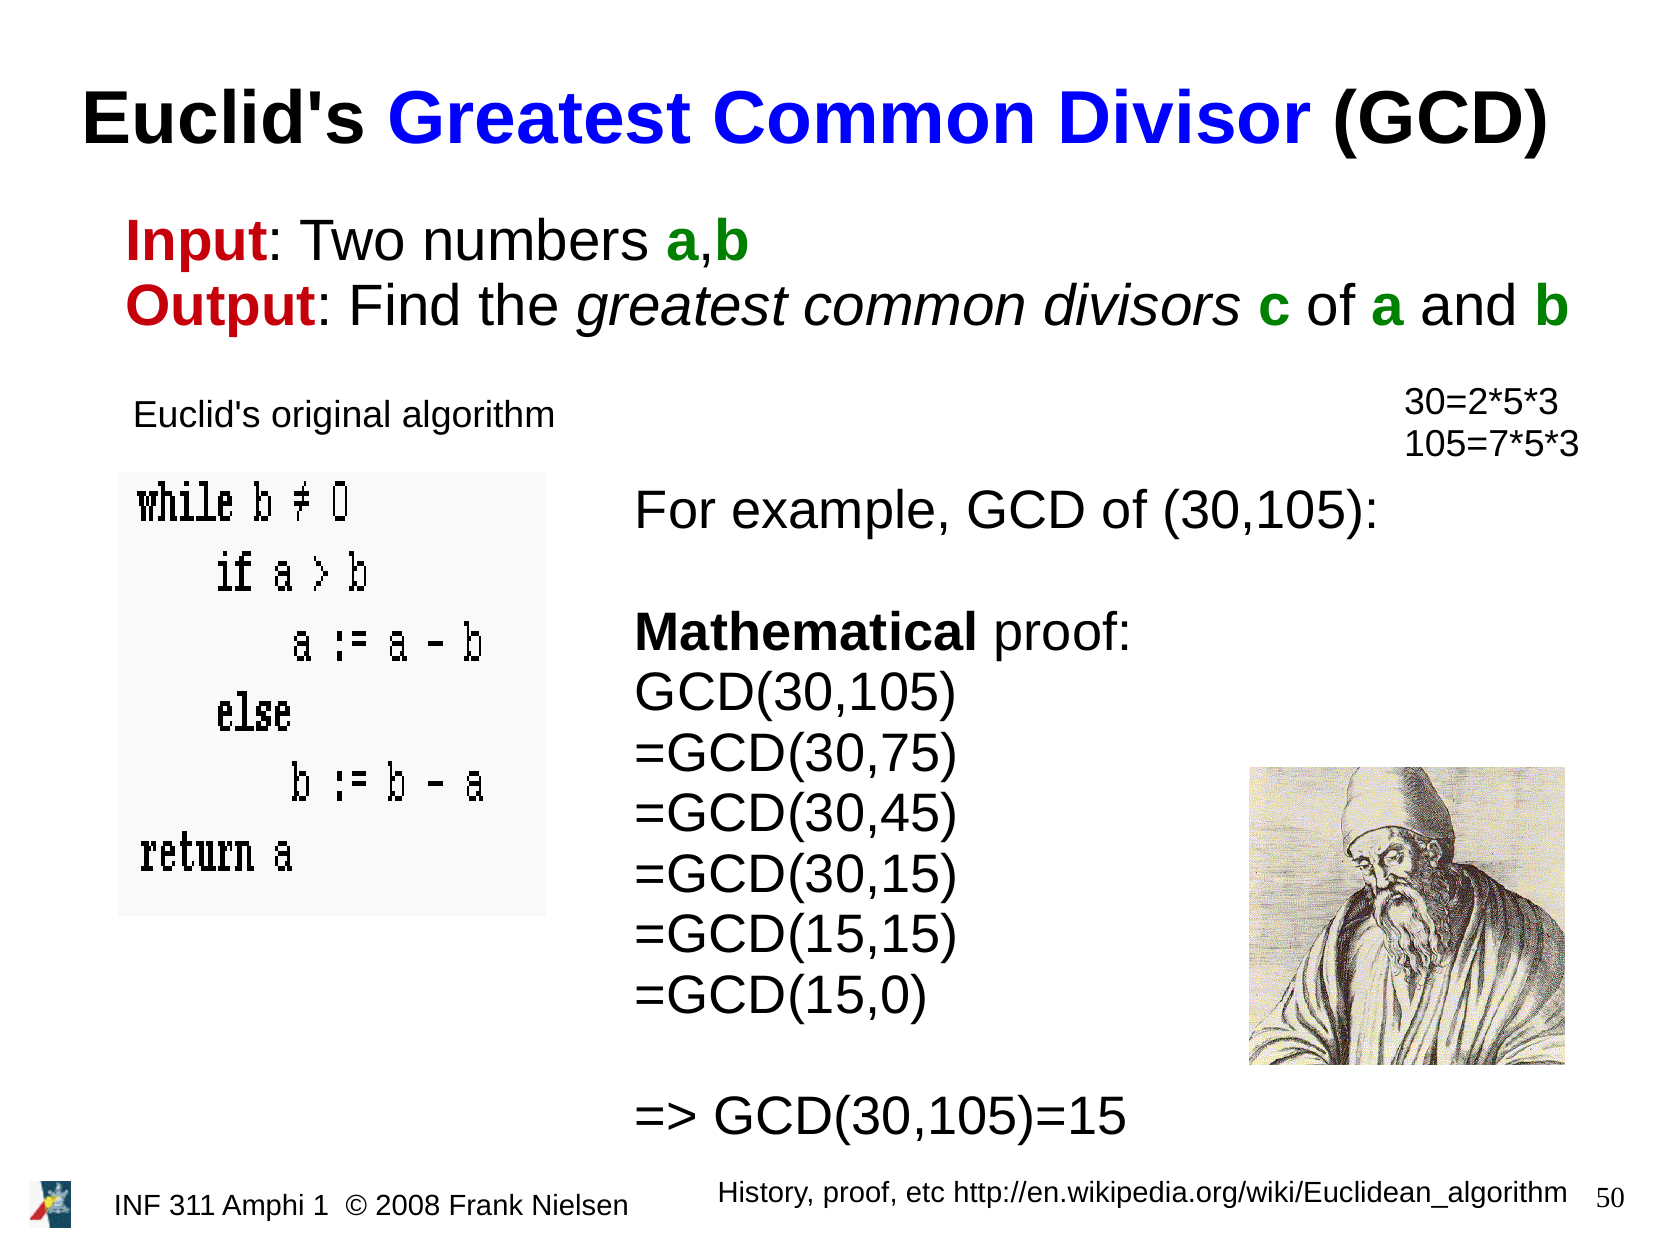

Euclid's Greatest Common Divisor (GCD)
Input: Two numbers a,b
Output: Find the greatest common divisors c of a and b
30=2*5*3
105=7*5*3
Euclid's original algorithm
For example, GCD of (30,105):
Mathematical proof:
GCD(30,105)
=GCD(30,75)
=GCD(30,45)
=GCD(30,15)
=GCD(15,15)
=GCD(15,0)
=> GCD(30,105)=15
History, proof, etc http://en.wikipedia.org/wiki/Euclidean_algorithm
50